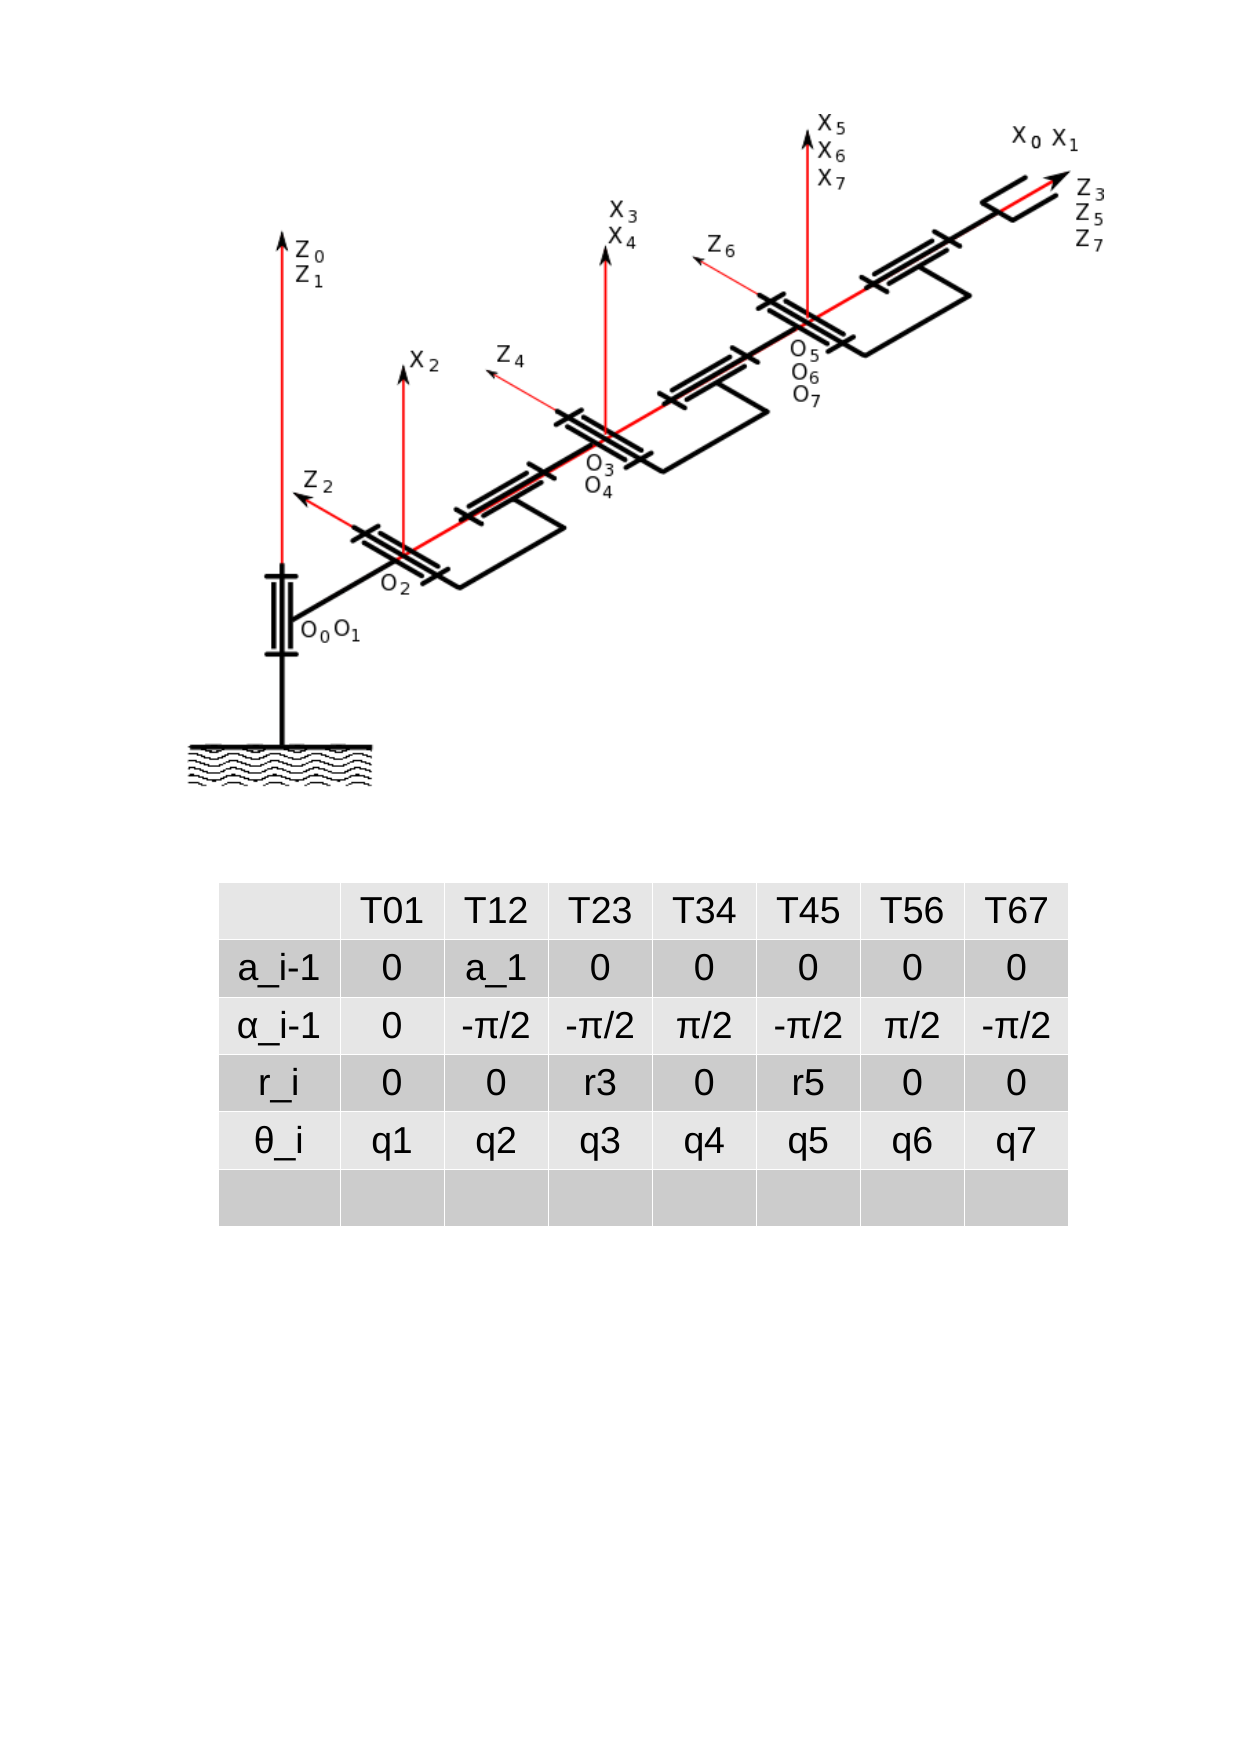

| | T01 | T12 | T23 | T34 | T45 | T56 | T67 |
| --- | --- | --- | --- | --- | --- | --- | --- |
| a\_i-1 | 0 | a\_1 | 0 | 0 | 0 | 0 | 0 |
| α\_i-1 | 0 | -π/2 | -π/2 | π/2 | -π/2 | π/2 | -π/2 |
| r\_i | 0 | 0 | r3 | 0 | r5 | 0 | 0 |
| θ\_i | q1 | q2 | q3 | q4 | q5 | q6 | q7 |
| | | | | | | | |